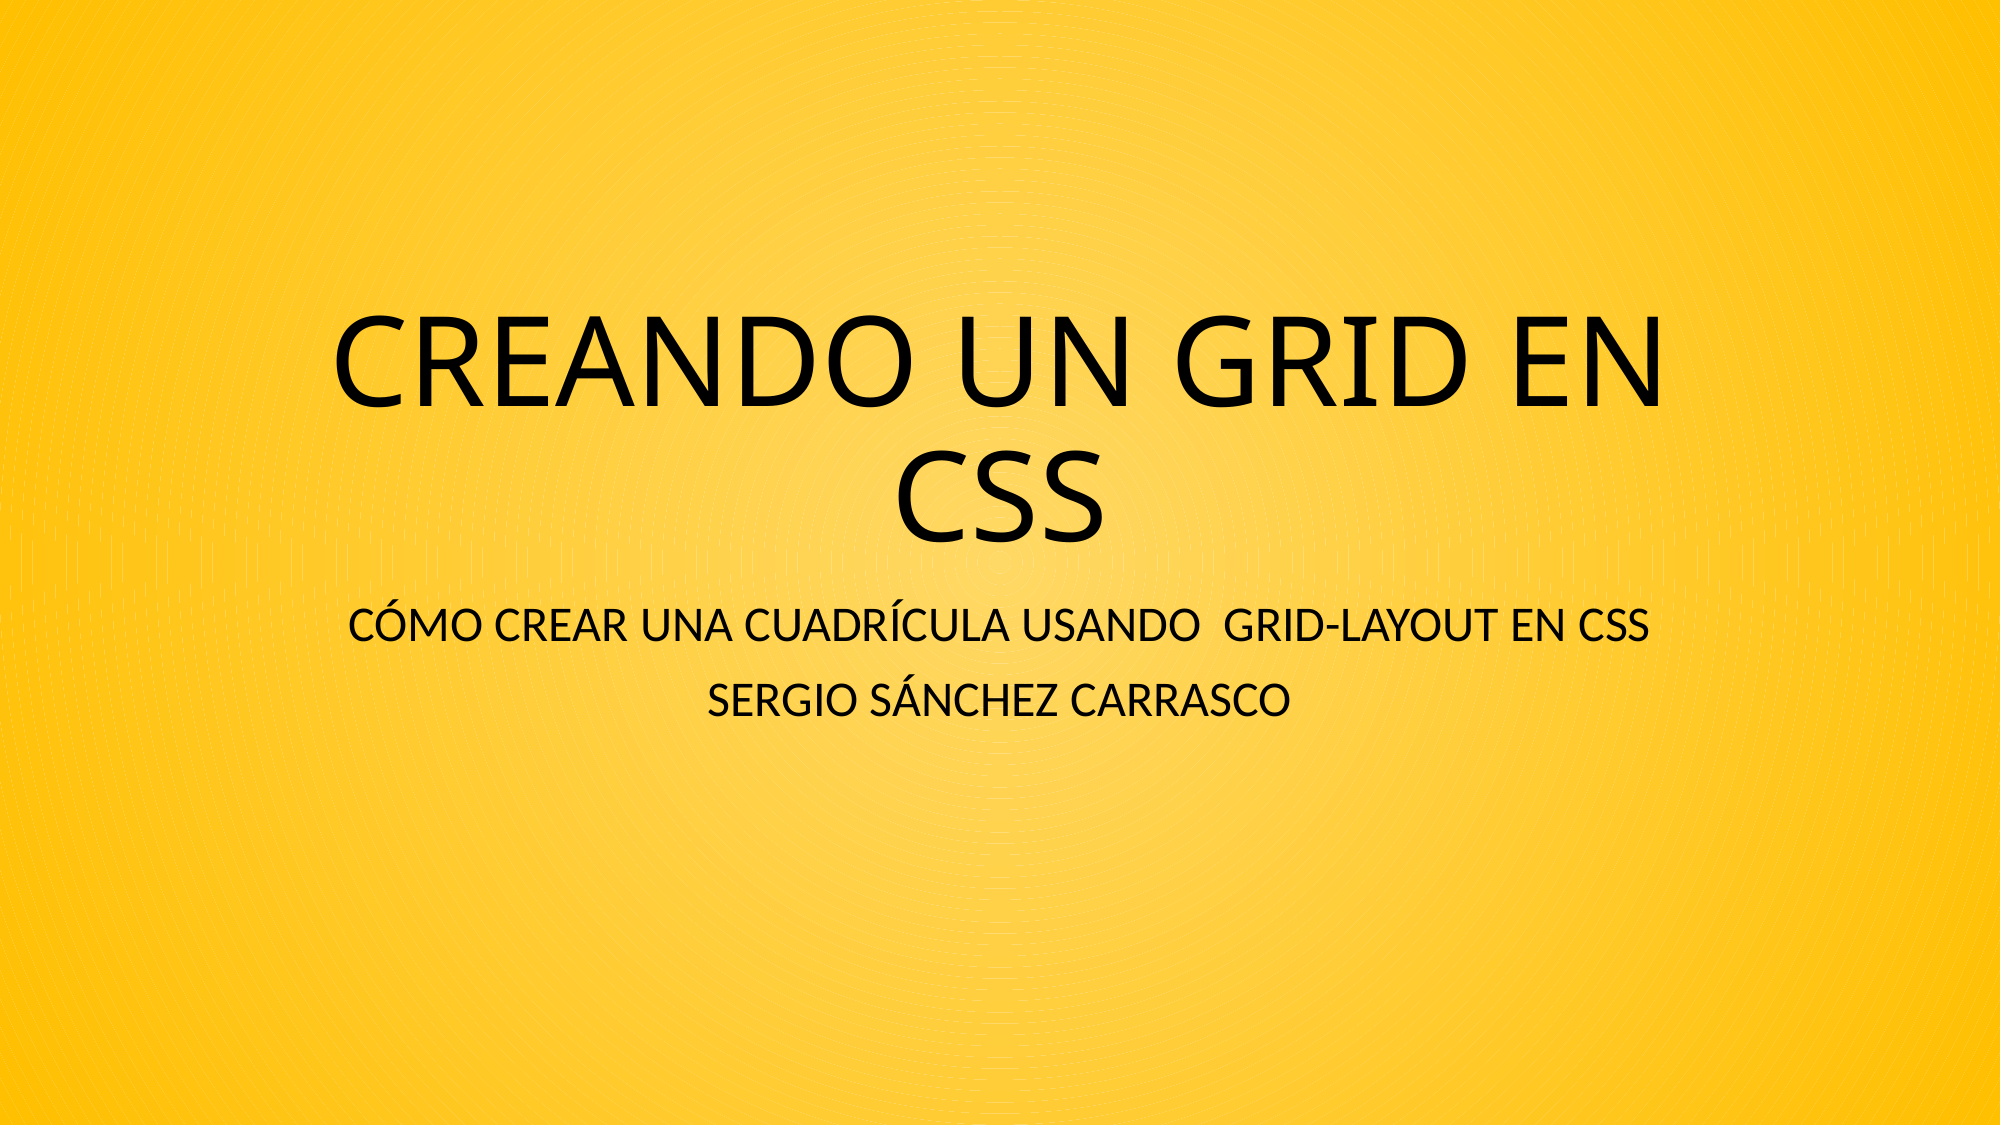

# CREANDO UN GRID EN CSS
CÓMO CREAR UNA CUADRÍCULA USANDO GRID-LAYOUT EN CSS
SERGIO SÁNCHEZ CARRASCO